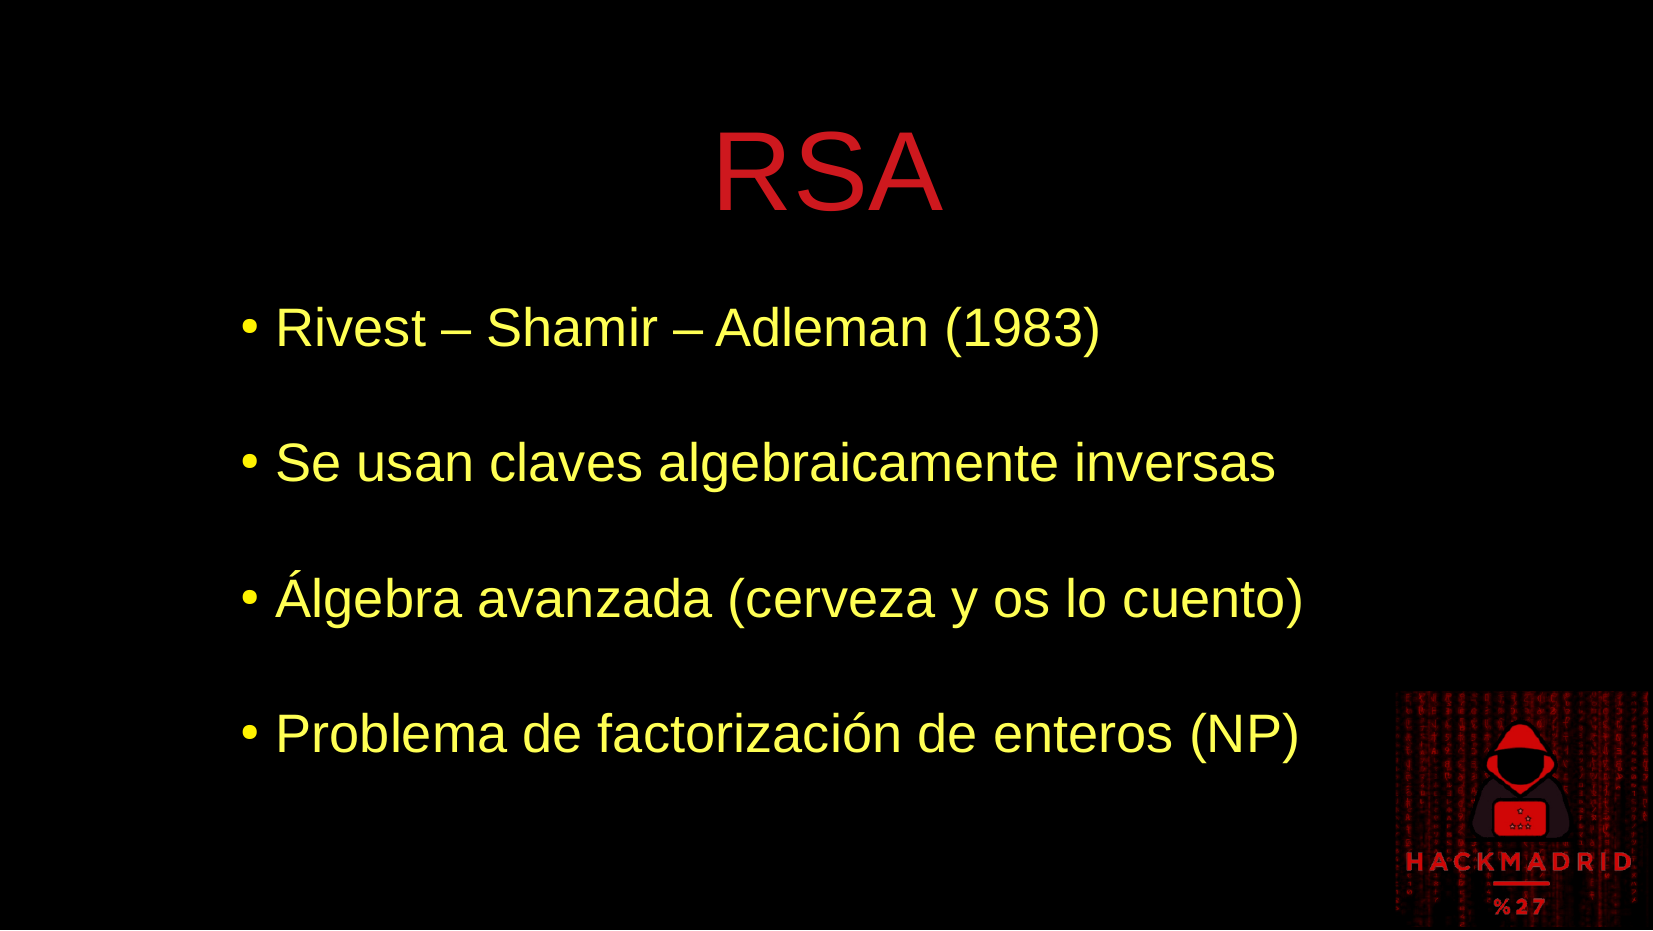

# RSA
Rivest – Shamir – Adleman (1983)
Se usan claves algebraicamente inversas
Álgebra avanzada (cerveza y os lo cuento)
Problema de factorización de enteros (NP)